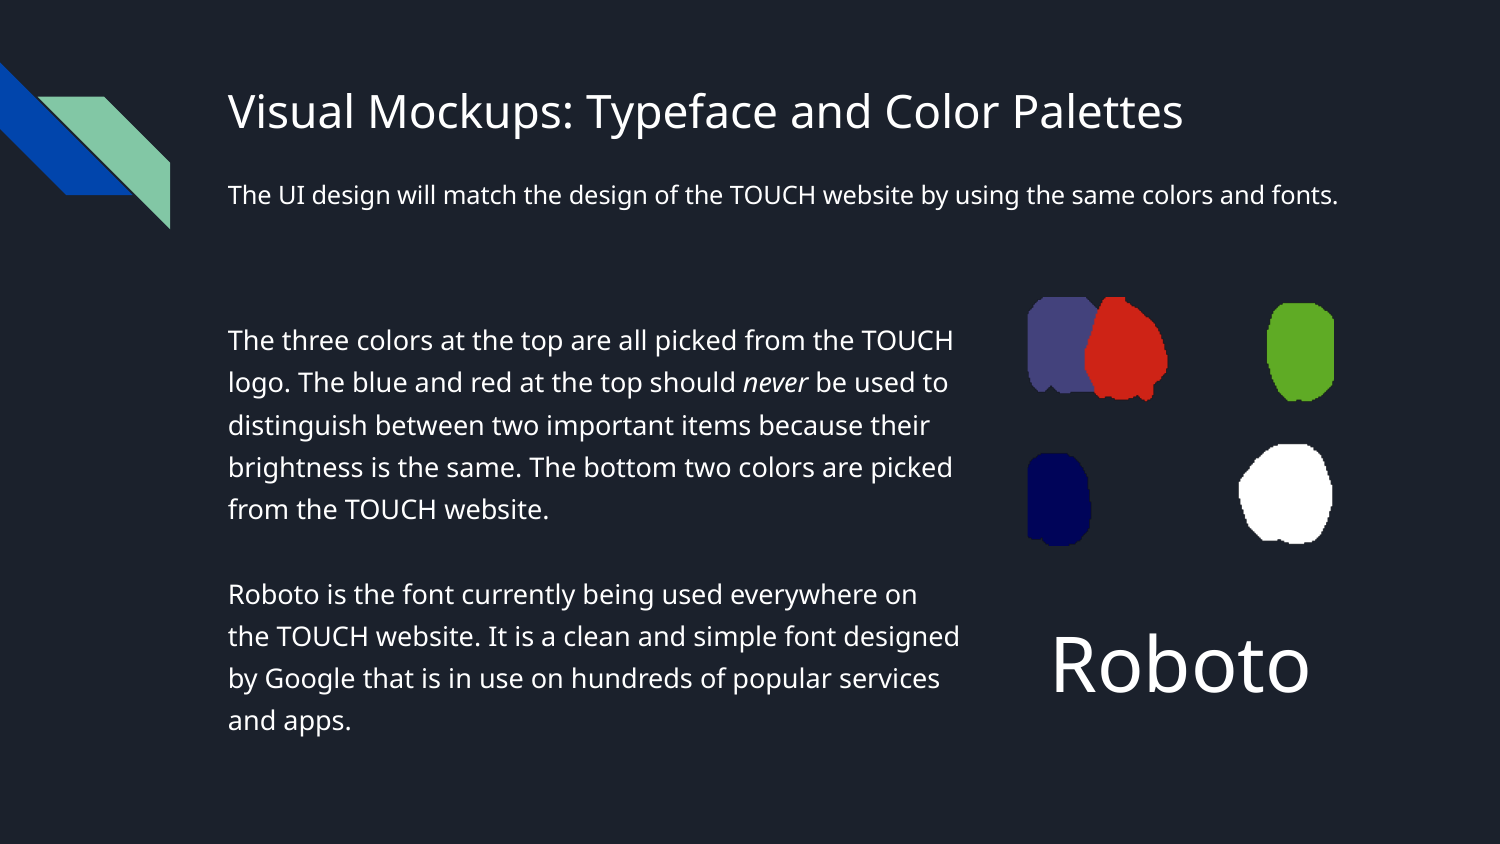

# Visual Mockups: Typeface and Color Palettes
The UI design will match the design of the TOUCH website by using the same colors and fonts.
The three colors at the top are all picked from the TOUCH logo. The blue and red at the top should never be used to distinguish between two important items because their brightness is the same. The bottom two colors are picked from the TOUCH website.
Roboto is the font currently being used everywhere on the TOUCH website. It is a clean and simple font designed by Google that is in use on hundreds of popular services and apps.
Roboto